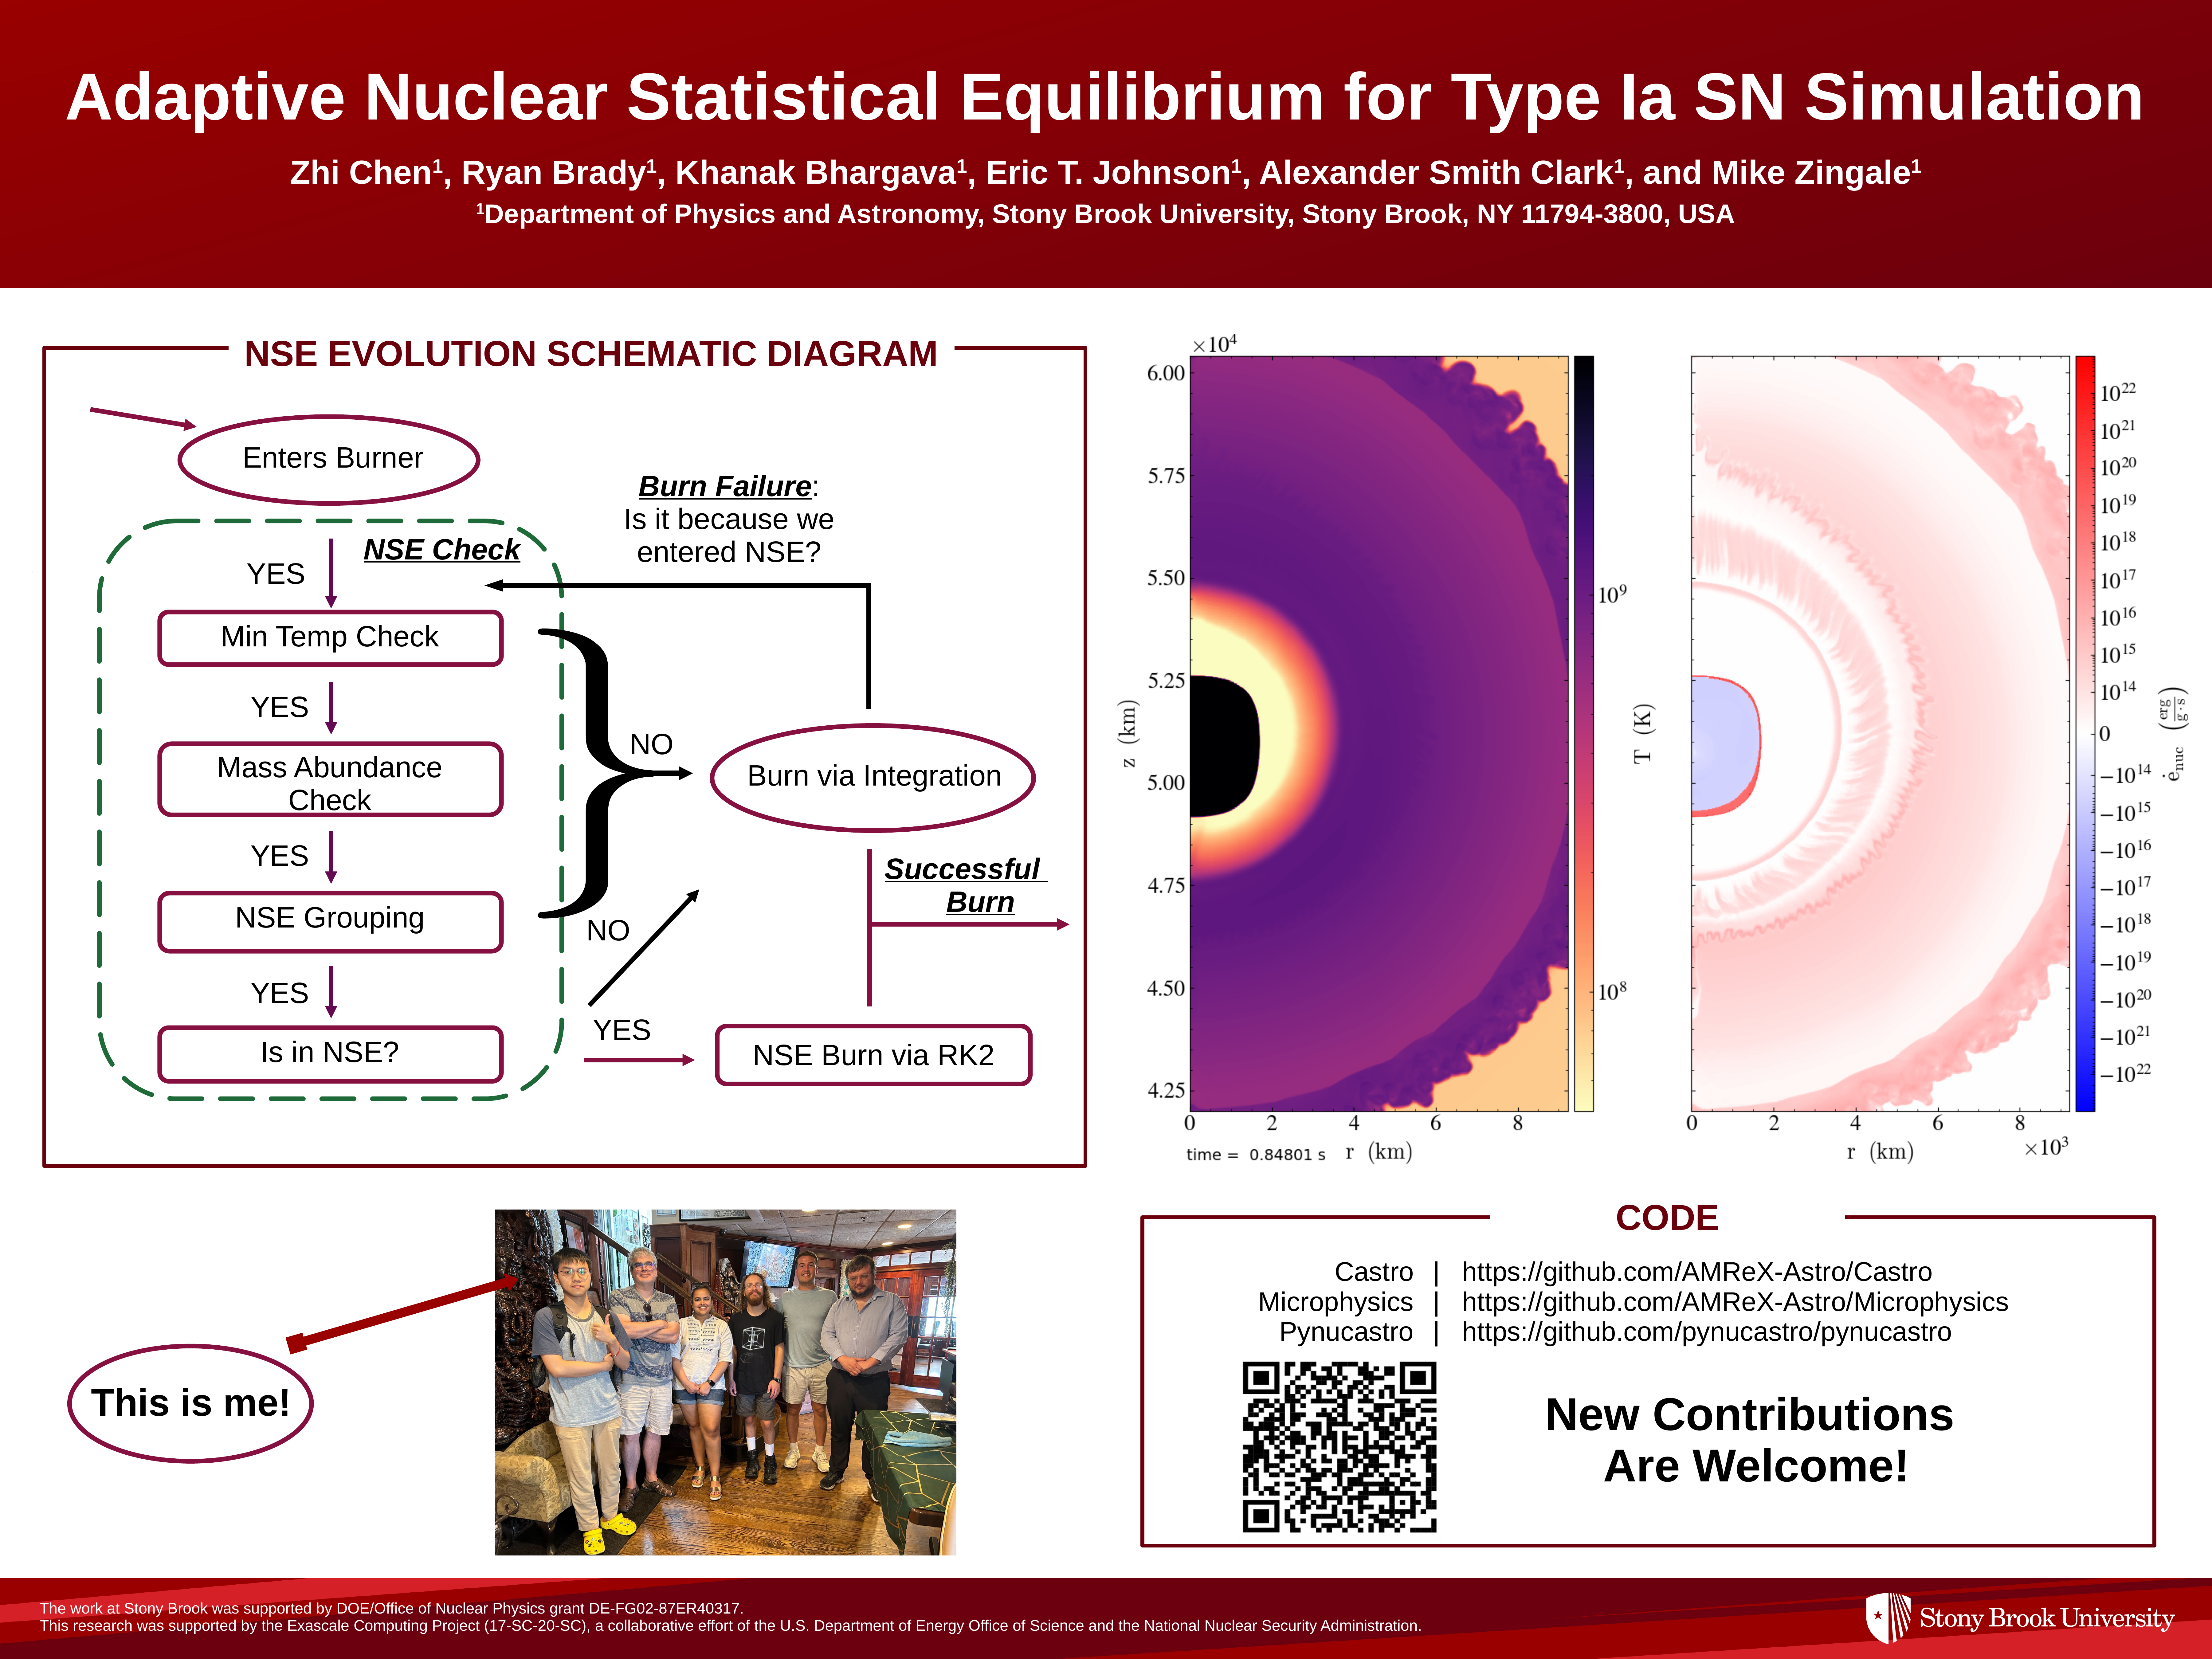

Adaptive Nuclear Statistical Equilibrium for Type Ia SN Simulation
Zhi Chen1, Ryan Brady1, Khanak Bhargava1, Eric T. Johnson1, Alexander Smith Clark1, and Mike Zingale1
1Department of Physics and Astronomy, Stony Brook University, Stony Brook, NY 11794-3800, USA
NSE EVOLUTION SCHEMATIC DIAGRAM
Enters Burner
Burn Failure:
Is it because we entered NSE?
NSE Check
YES
Min Temp Check
YES
NO
Mass Abundance Check
Burn via Integration
YES
Successful
Burn
NSE Grouping
NO
YES
YES
NSE Burn via RK2
Is in NSE?
CODE
		 Castro
Microphysics
	Pynucastro
| https://github.com/AMReX-Astro/Castro
| https://github.com/AMReX-Astro/Microphysics
| https://github.com/pynucastro/pynucastro
This is me!
New Contributions
Are Welcome!
The work at Stony Brook was supported by DOE/Office of Nuclear Physics grant DE-FG02-87ER40317.
This research was supported by the Exascale Computing Project (17-SC-20-SC), a collaborative effort of the U.S. Department of Energy Office of Science and the National Nuclear Security Administration.